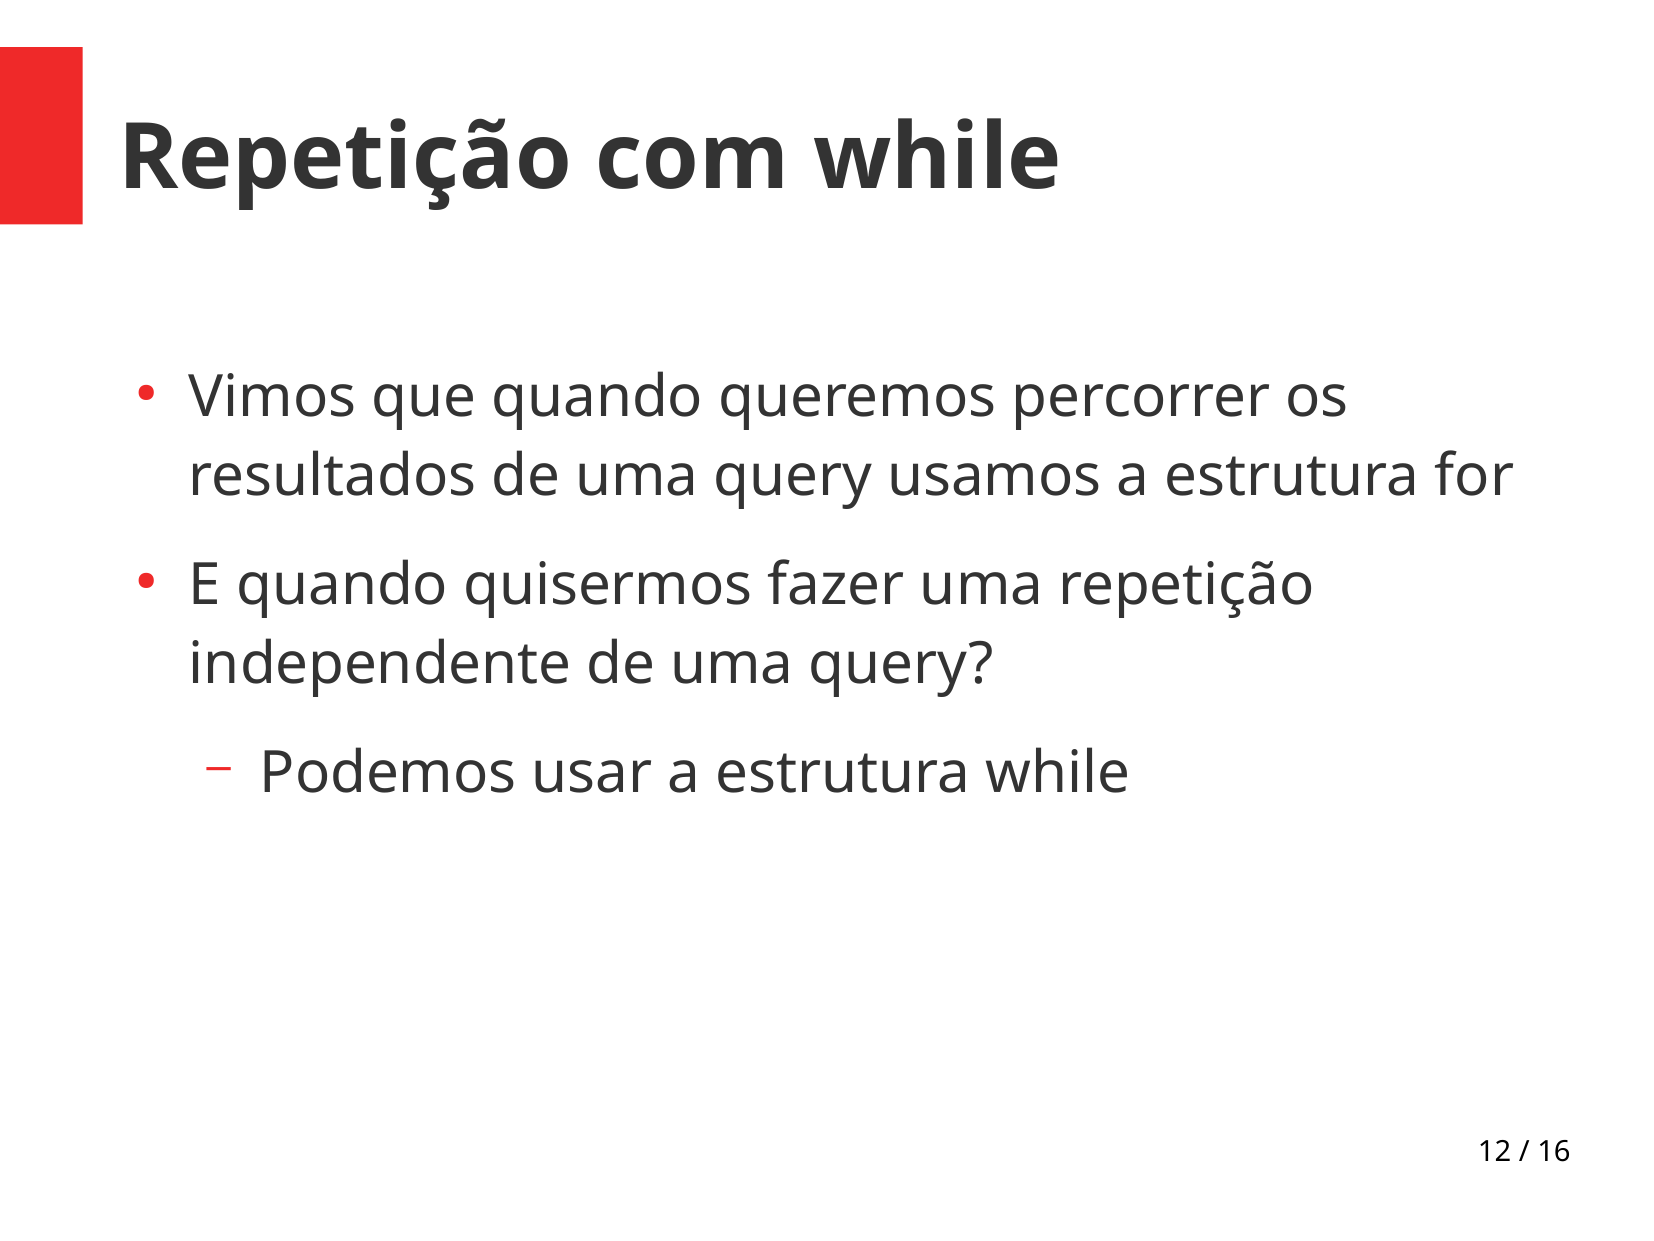

# Repetição com while
Vimos que quando queremos percorrer os resultados de uma query usamos a estrutura for
E quando quisermos fazer uma repetição independente de uma query?
Podemos usar a estrutura while
12